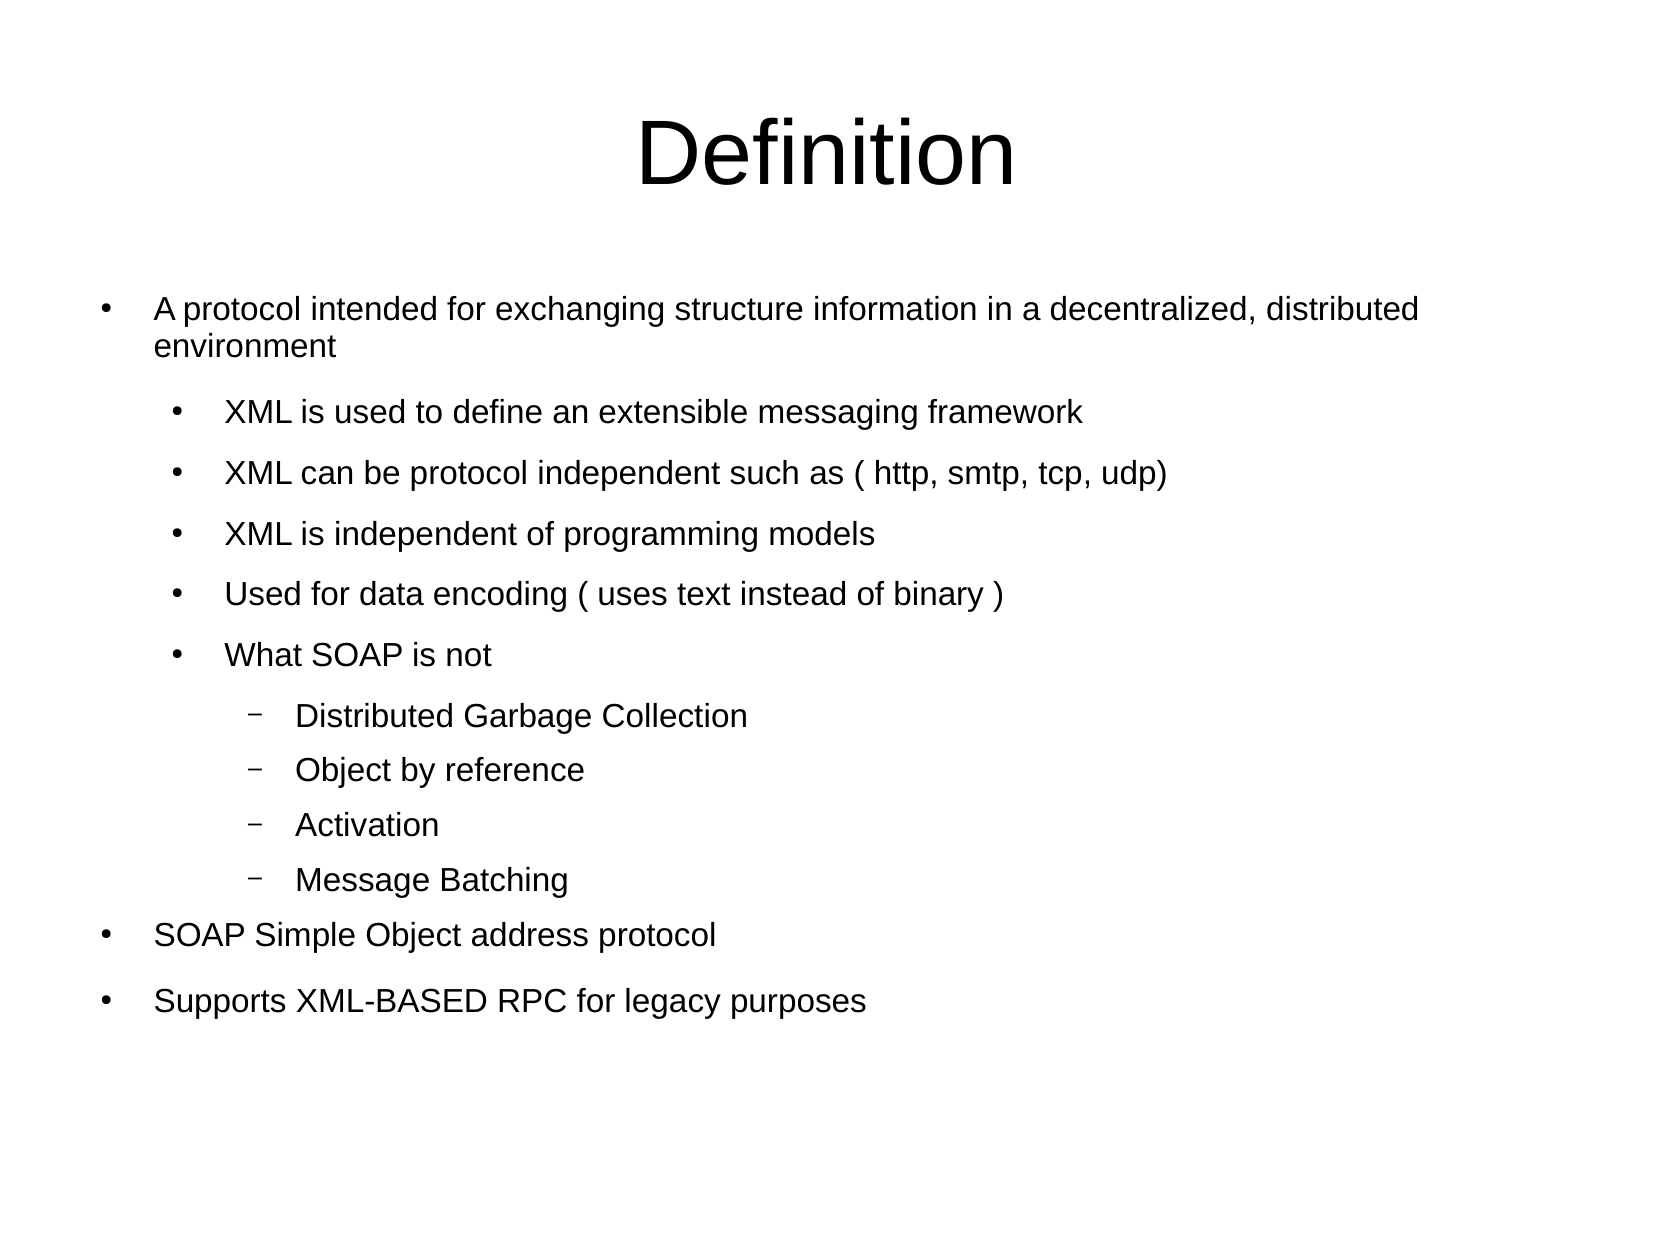

# Definition
A protocol intended for exchanging structure information in a decentralized, distributed environment
XML is used to define an extensible messaging framework
XML can be protocol independent such as ( http, smtp, tcp, udp)
XML is independent of programming models
Used for data encoding ( uses text instead of binary )
What SOAP is not
Distributed Garbage Collection
Object by reference
Activation
Message Batching
SOAP Simple Object address protocol
Supports XML-BASED RPC for legacy purposes